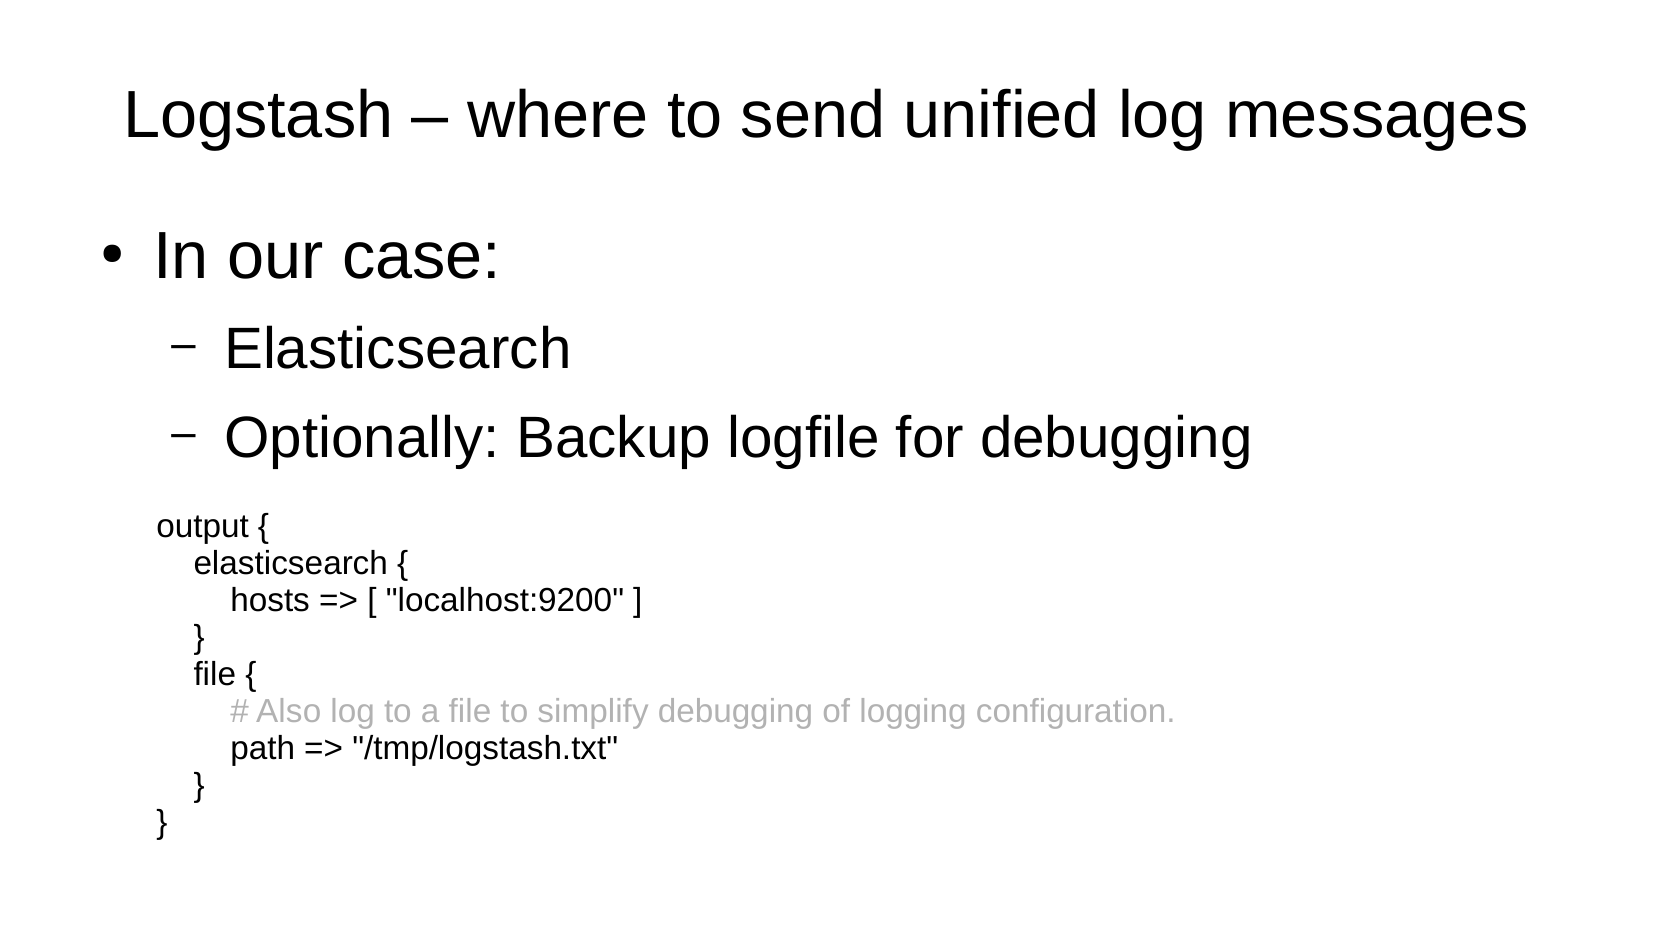

# Logstash – where to send unified log messages
In our case:
Elasticsearch
Optionally: Backup logfile for debugging
output {
 elasticsearch {
 hosts => [ "localhost:9200" ]
 }
 file {
 # Also log to a file to simplify debugging of logging configuration.
 path => "/tmp/logstash.txt"
 }
}